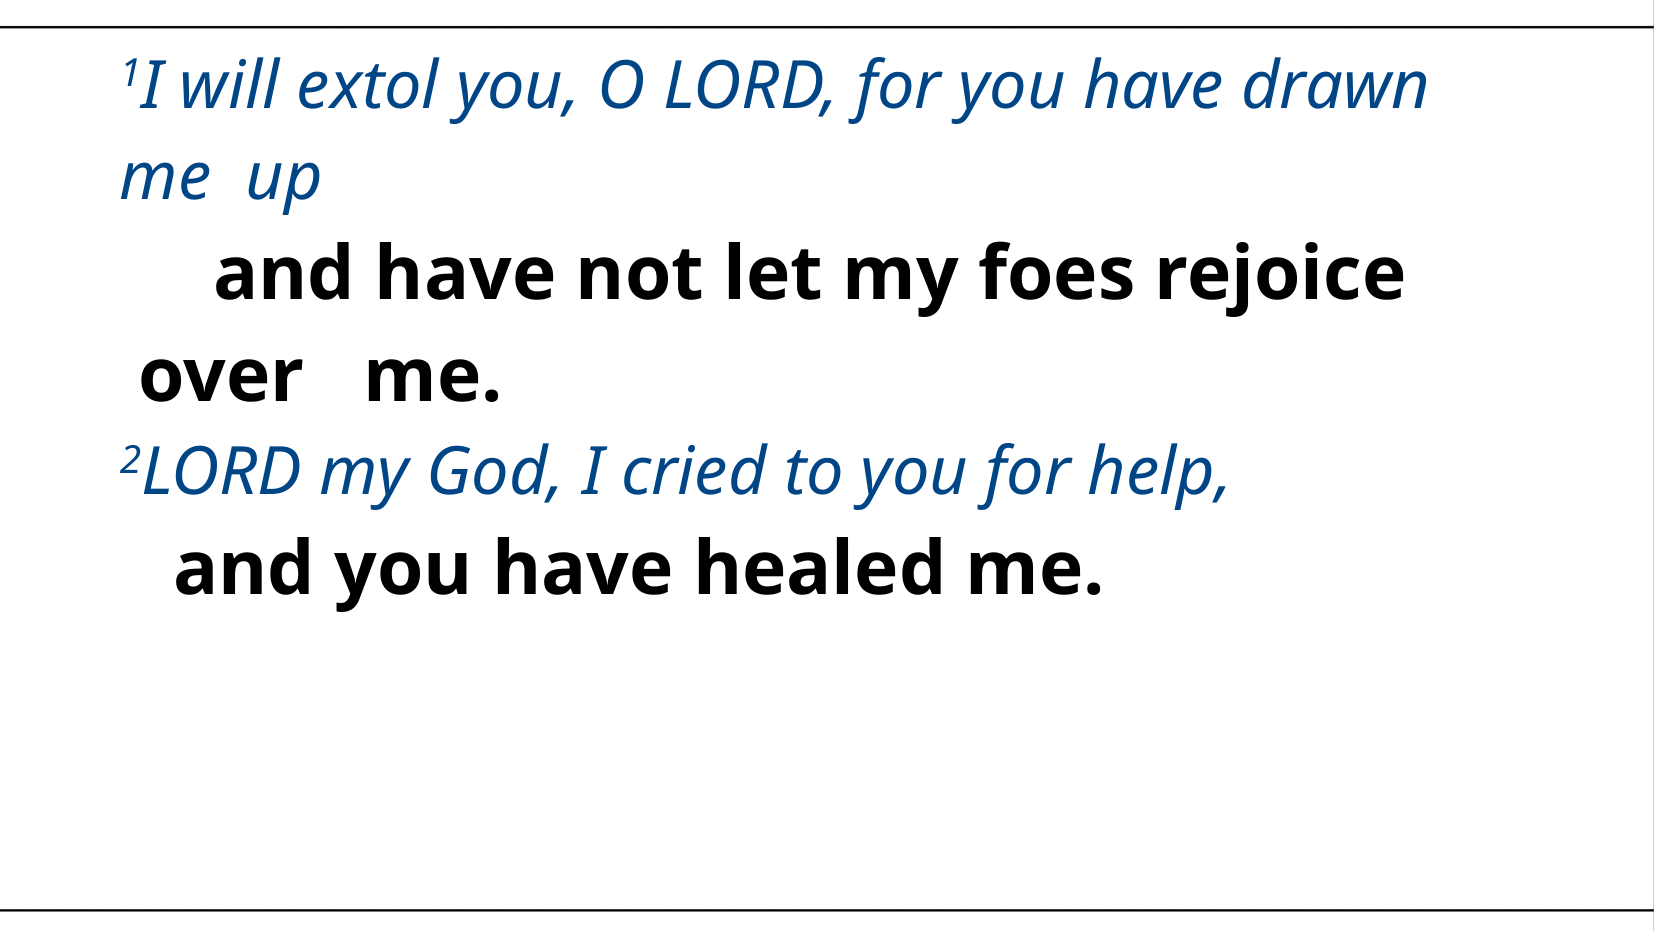

1I will extol you, O LORD, for you have drawn 	 me up
	and have not let my foes rejoice over 	me.
2LORD my God, I cried to you for help,
 and you have healed me.